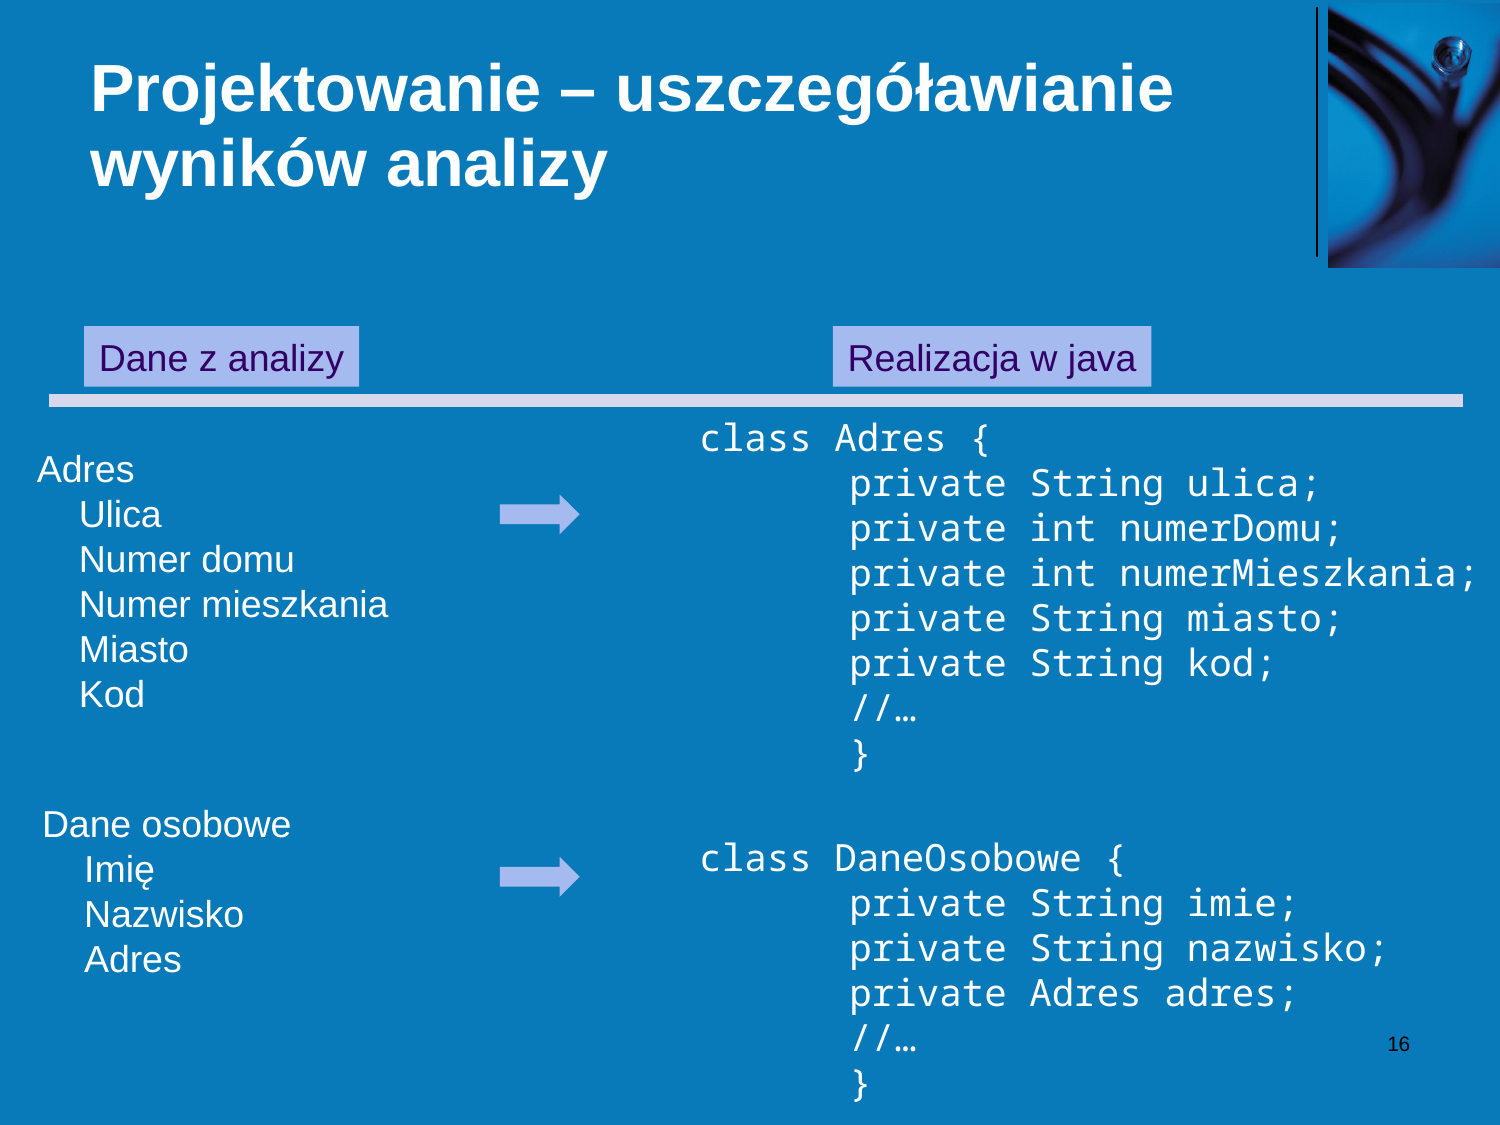

# Projektowanie – uszczegóławianie wyników analizy
Dane z analizy
Realizacja w java
class Adres {
	private String ulica;
 	private int numerDomu;
	private int numerMieszkania;
	private String miasto;
	private String kod;
	//…
	}
class DaneOsobowe {
	private String imie;
	private String nazwisko;
	private Adres adres;
	//…
	}
Adres
 Ulica
 Numer domu
 Numer mieszkania
 Miasto
 Kod
Dane osobowe
 Imię
 Nazwisko
 Adres
16